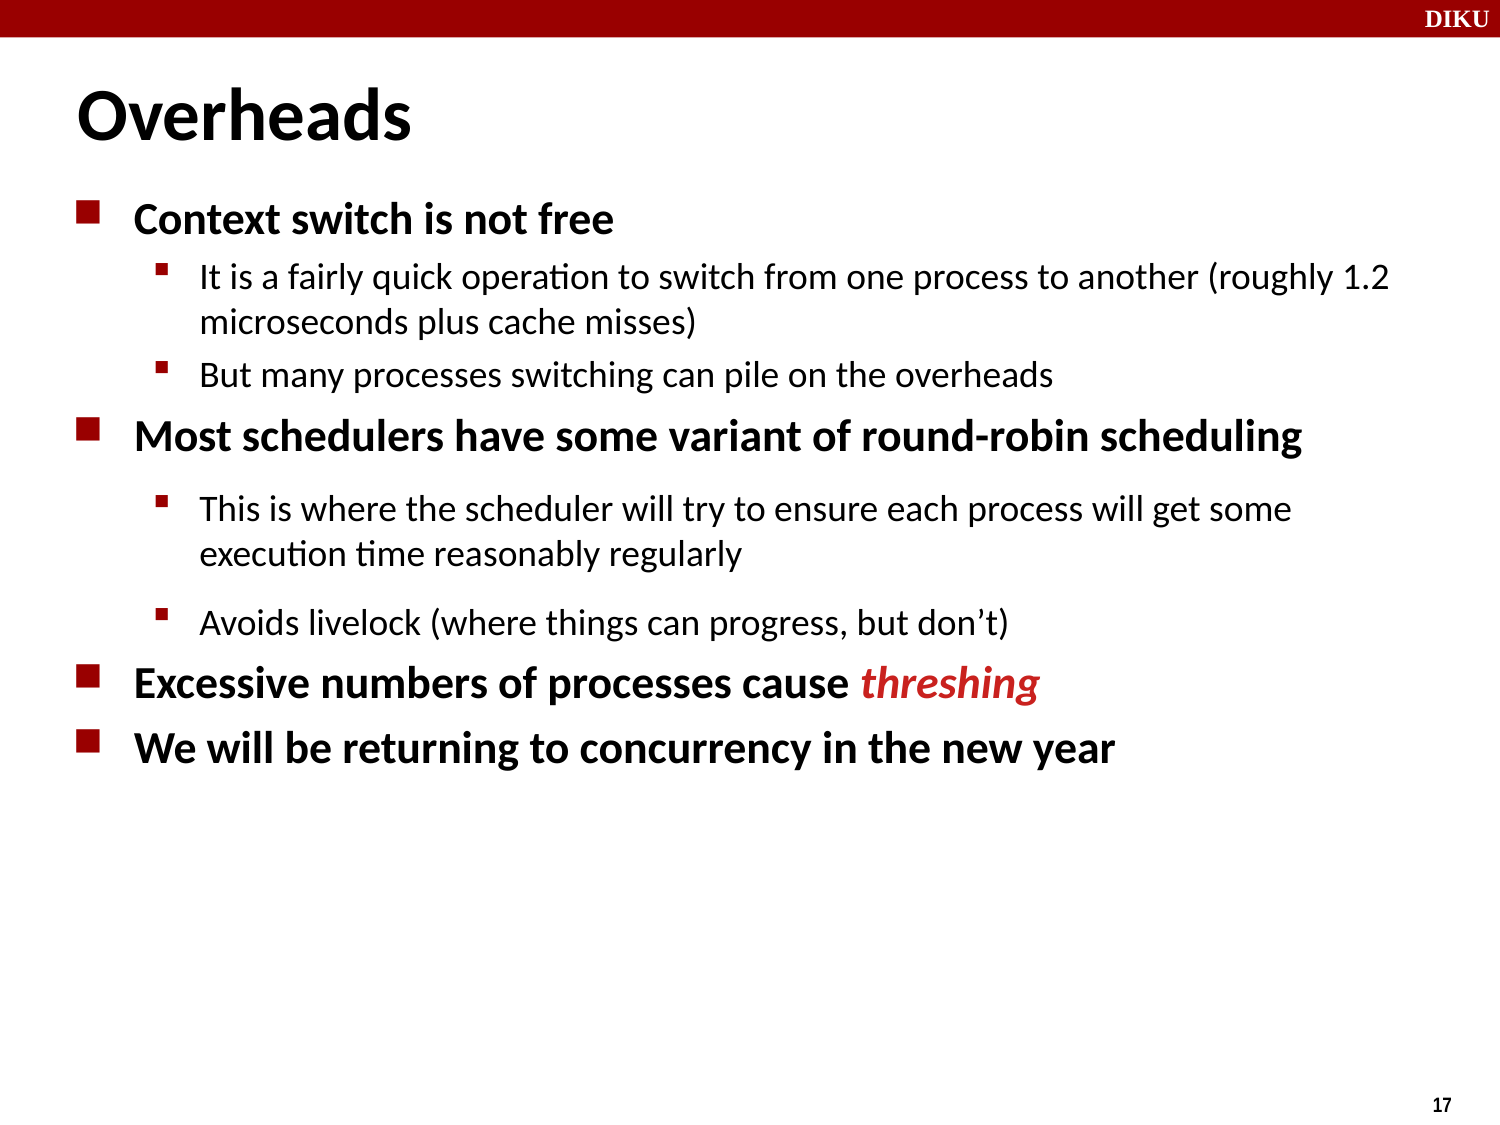

# Overheads
Context switch is not free
It is a fairly quick operation to switch from one process to another (roughly 1.2 microseconds plus cache misses)
But many processes switching can pile on the overheads
Most schedulers have some variant of round-robin scheduling
This is where the scheduler will try to ensure each process will get some execution time reasonably regularly
Avoids livelock (where things can progress, but don’t)
Excessive numbers of processes cause threshing
We will be returning to concurrency in the new year